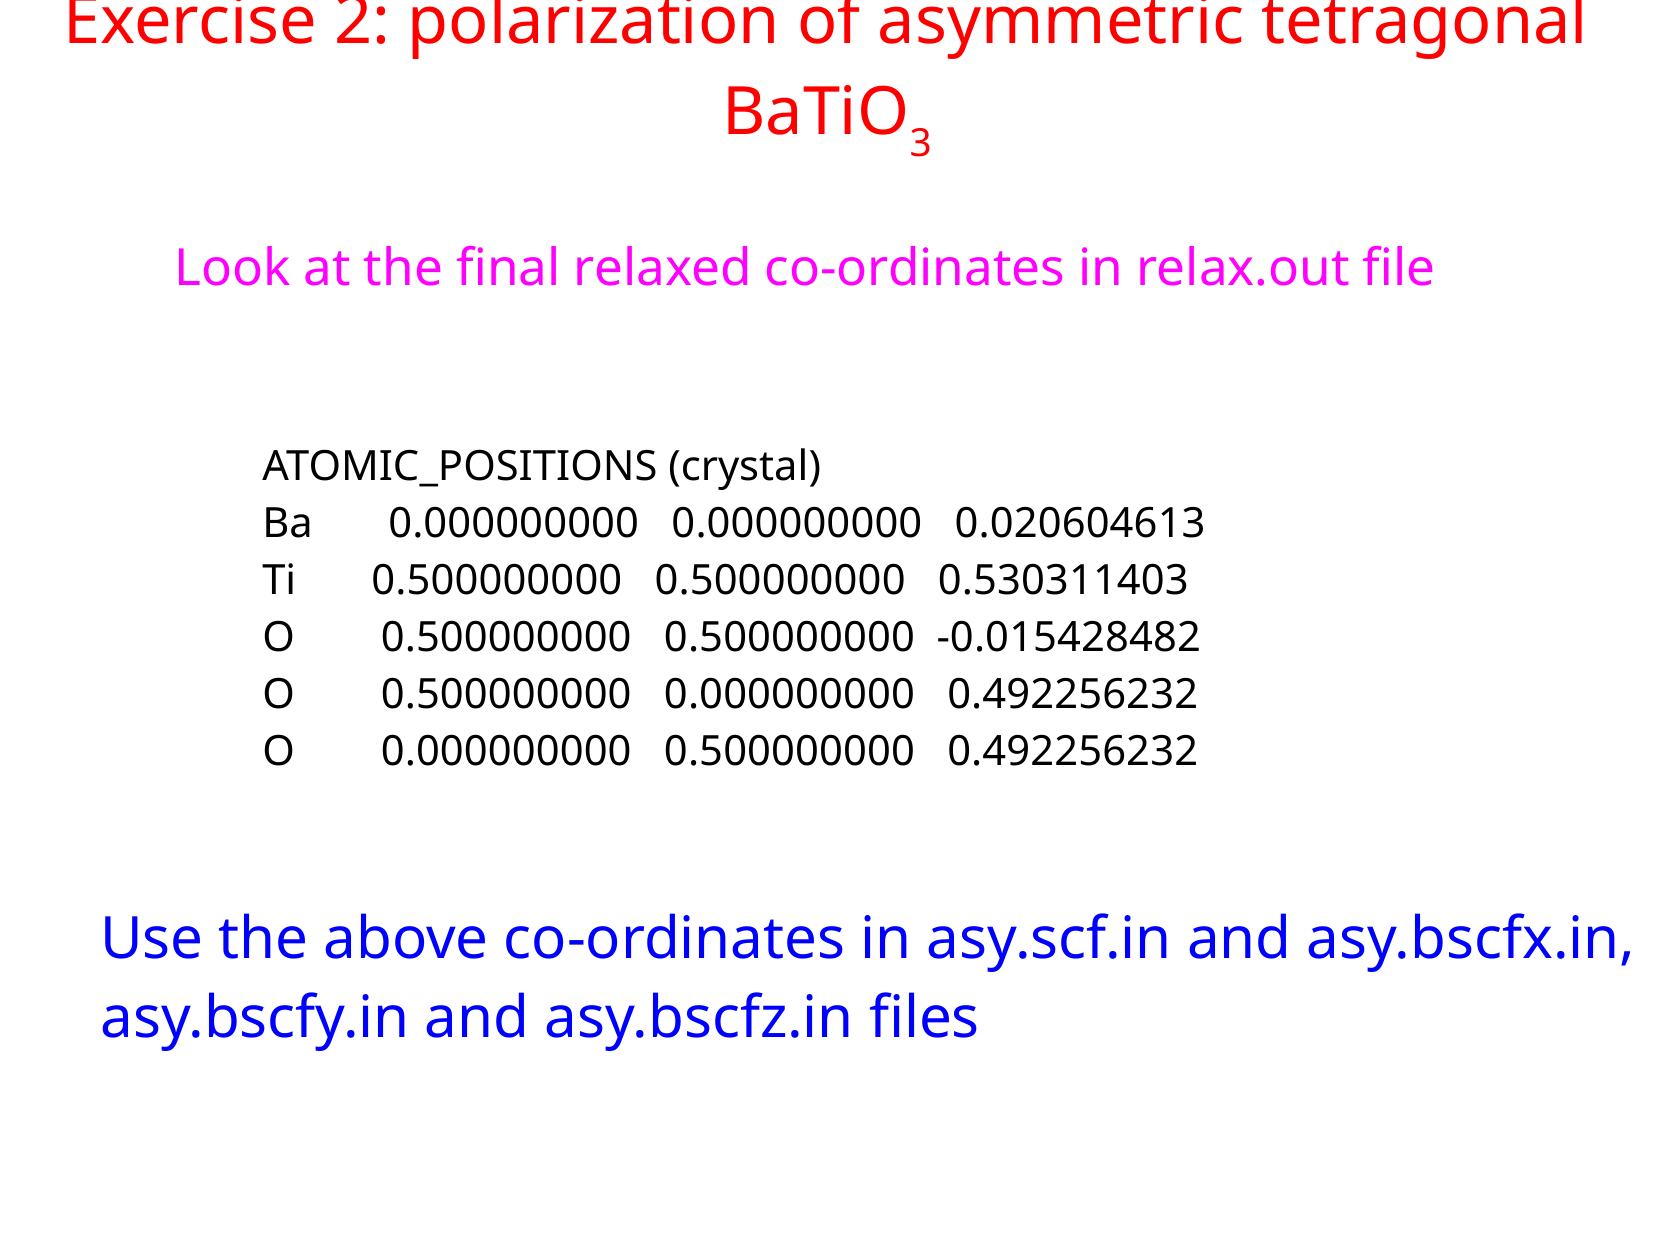

# Exercise 2: polarization of asymmetric tetragonal BaTiO3
Look at the final relaxed co-ordinates in relax.out file
ATOMIC_POSITIONS (crystal)
Ba 0.000000000 0.000000000 0.020604613
Ti 0.500000000 0.500000000 0.530311403
O 0.500000000 0.500000000 -0.015428482
O 0.500000000 0.000000000 0.492256232
O 0.000000000 0.500000000 0.492256232
Use the above co-ordinates in asy.scf.in and asy.bscfx.in,
asy.bscfy.in and asy.bscfz.in files